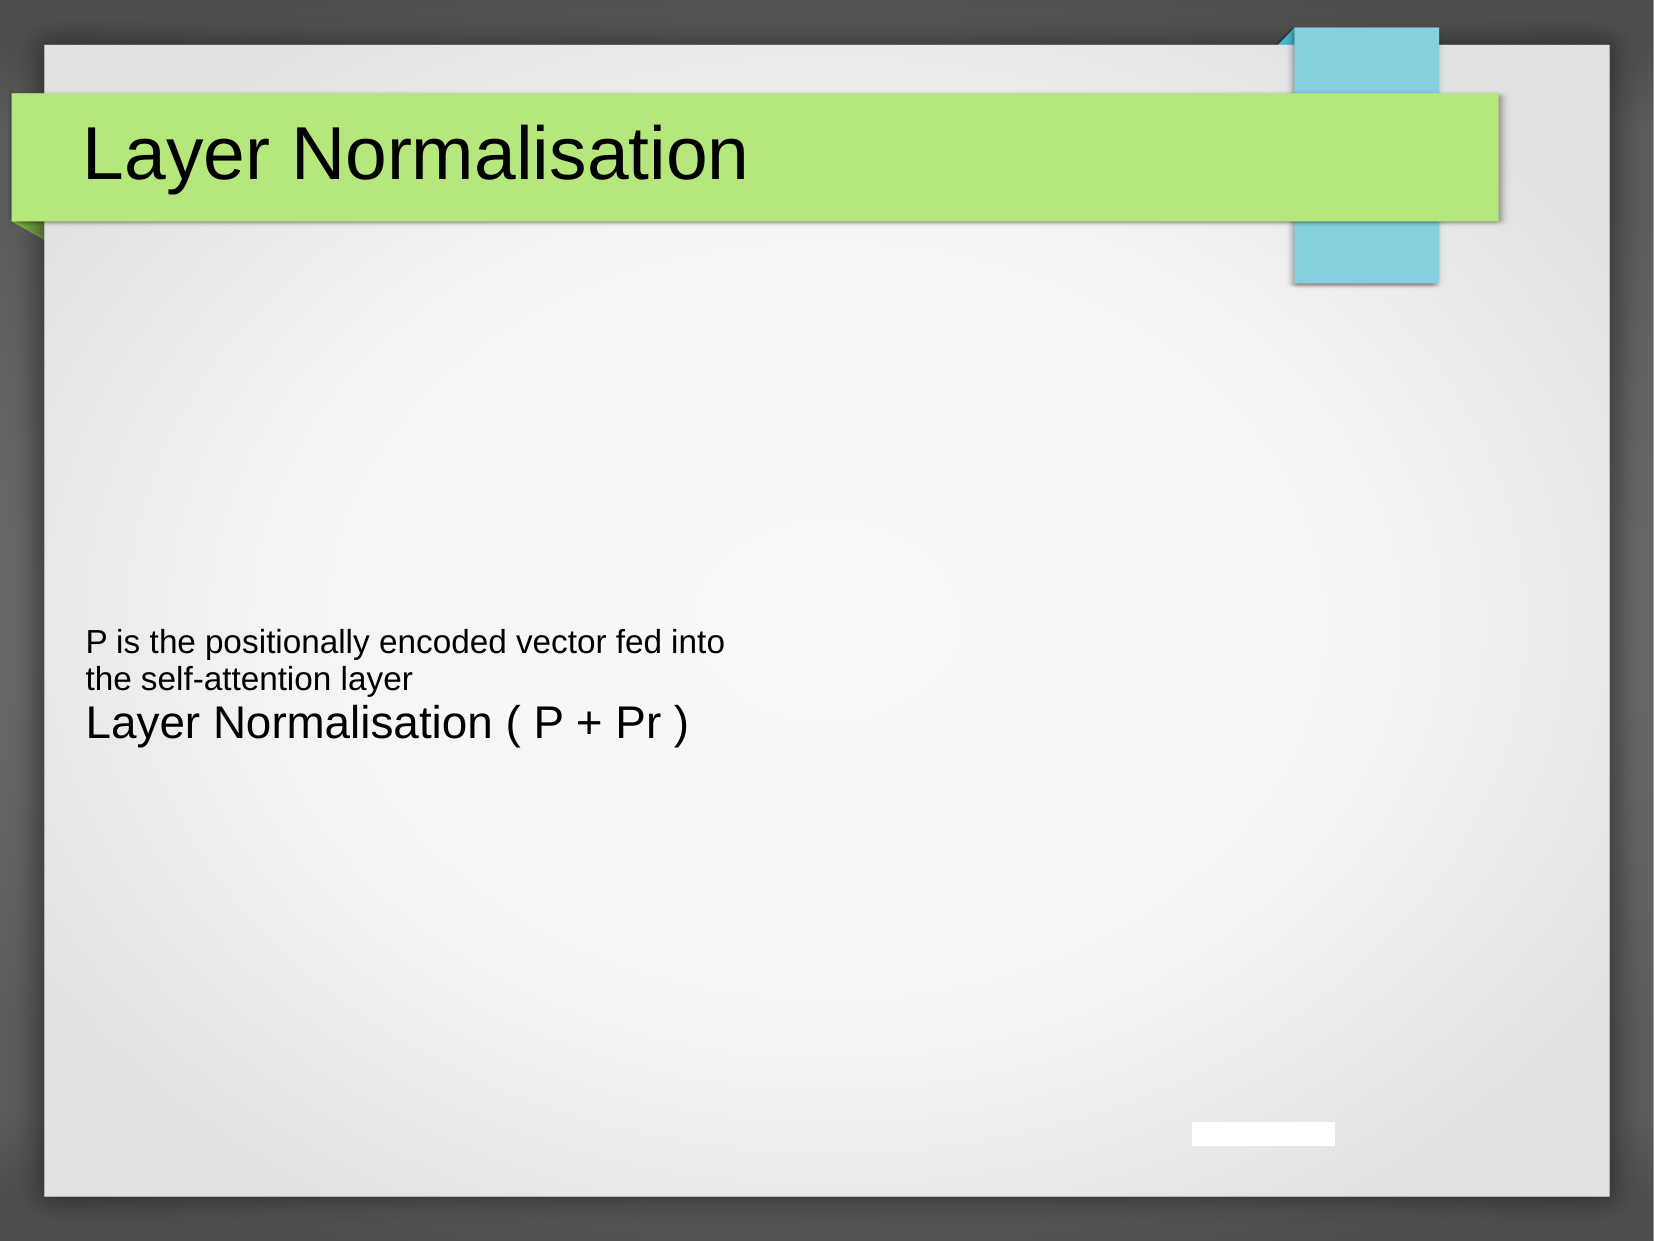

# Layer Normalisation
P is the positionally encoded vector fed into
the self-attention layer
Layer Normalisation ( P + Pr )